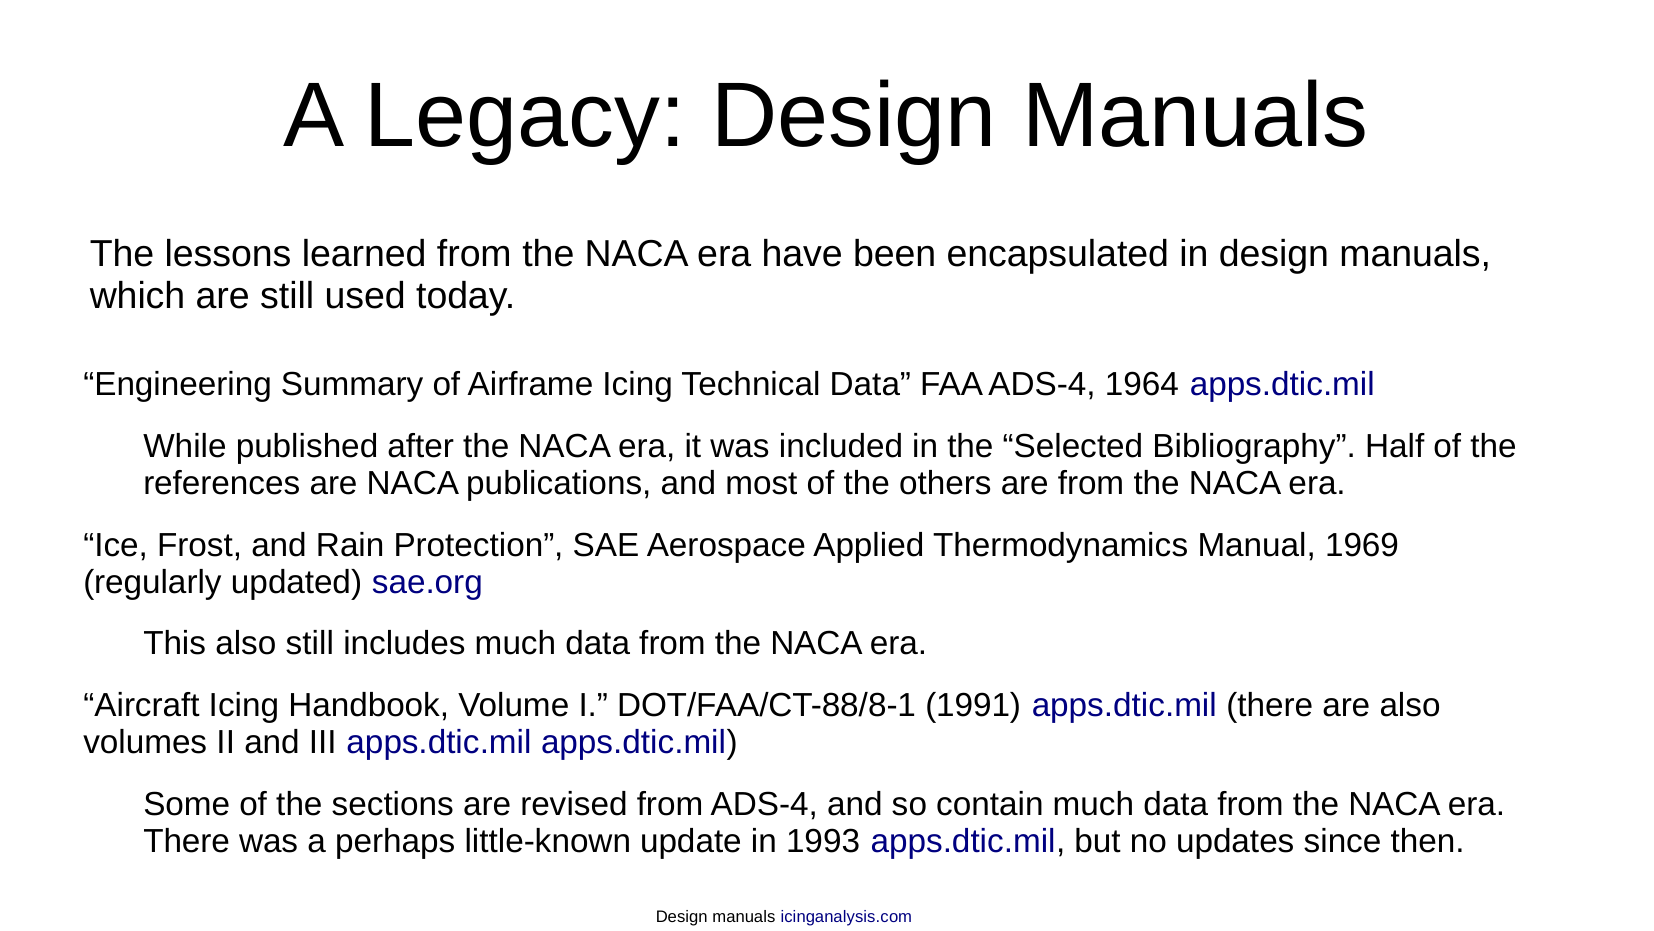

# A Legacy: Design Manuals
The lessons learned from the NACA era have been encapsulated in design manuals, which are still used today.
“Engineering Summary of Airframe Icing Technical Data” FAA ADS-4, 1964 apps.dtic.mil
While published after the NACA era, it was included in the “Selected Bibliography”. Half of the references are NACA publications, and most of the others are from the NACA era.
“Ice, Frost, and Rain Protection”, SAE Aerospace Applied Thermodynamics Manual, 1969 (regularly updated) sae.org
This also still includes much data from the NACA era.
“Aircraft Icing Handbook, Volume I.” DOT/FAA/CT-88/8-1 (1991) apps.dtic.mil (there are also volumes II and III apps.dtic.mil apps.dtic.mil)
Some of the sections are revised from ADS-4, and so contain much data from the NACA era. There was a perhaps little-known update in 1993 apps.dtic.mil, but no updates since then.
Design manuals icinganalysis.com